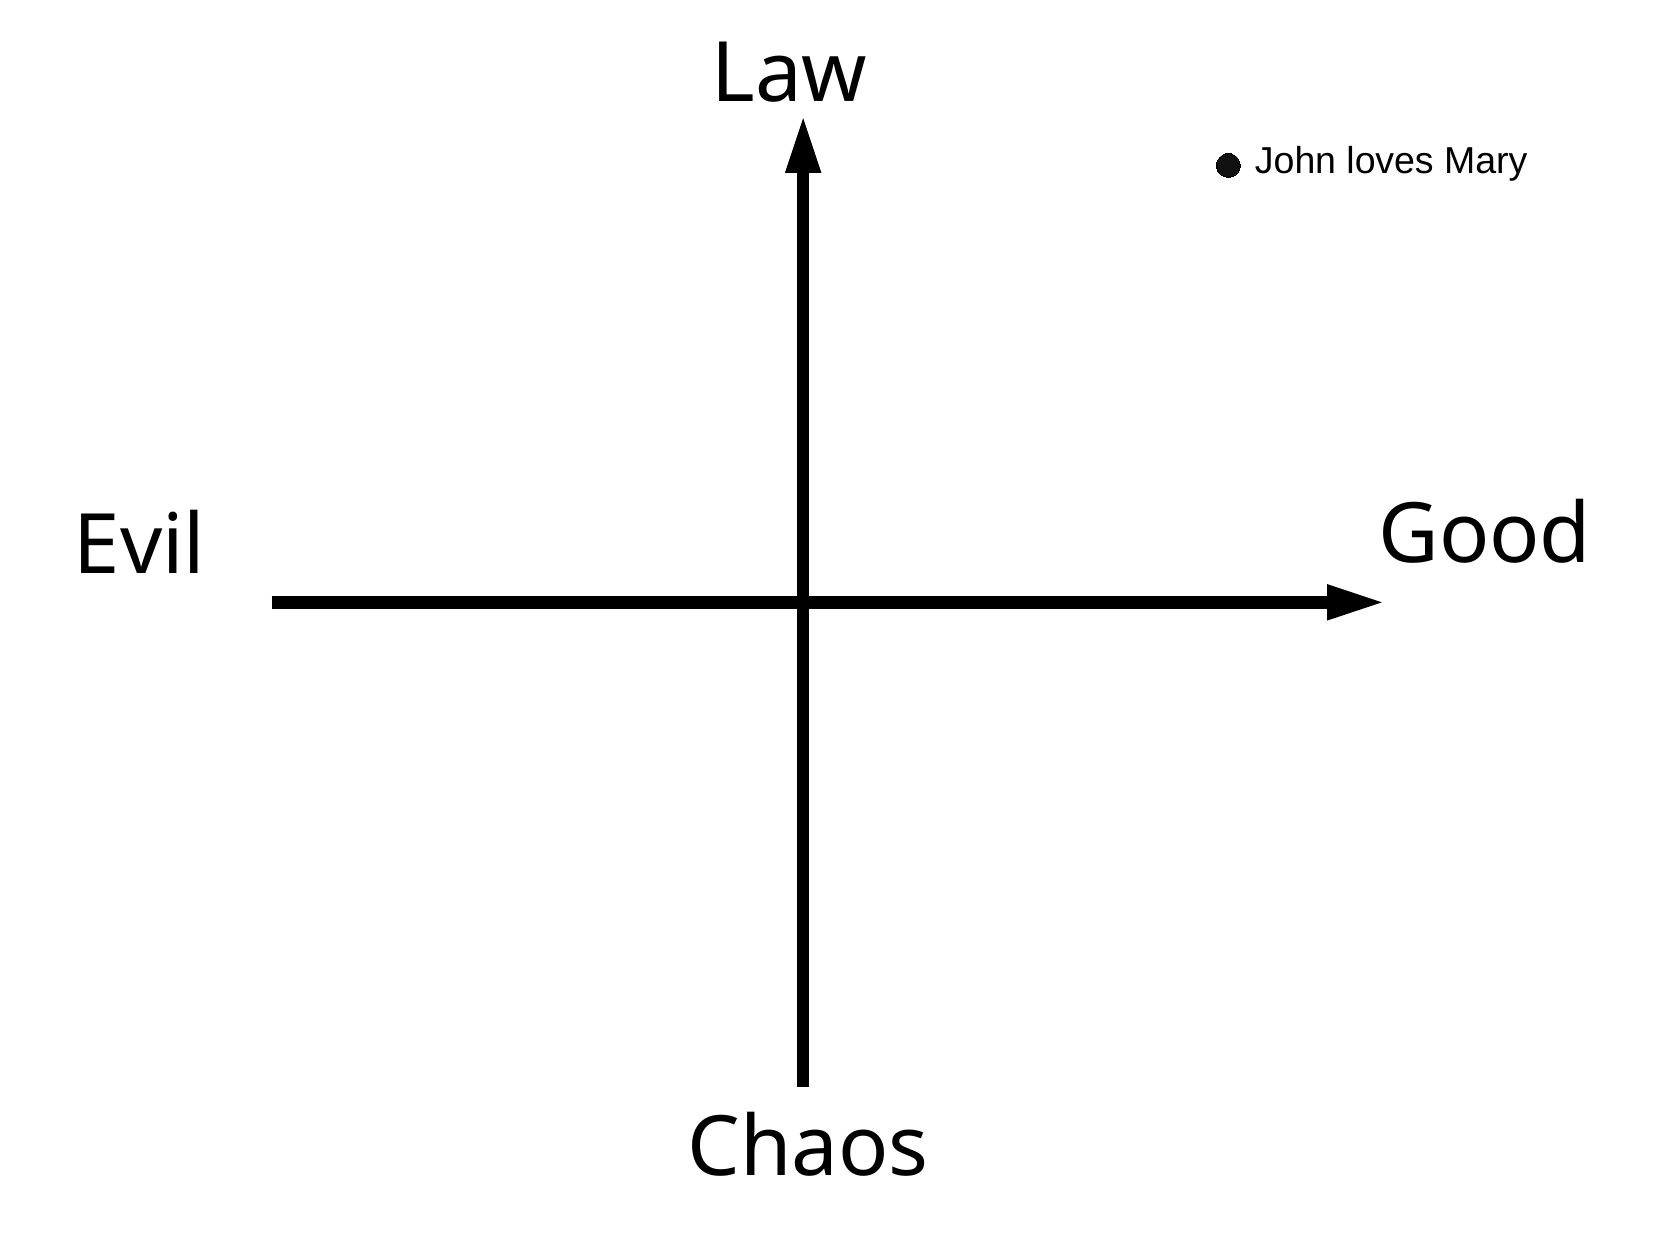

Law
John loves Mary
Good
Evil
Chaos